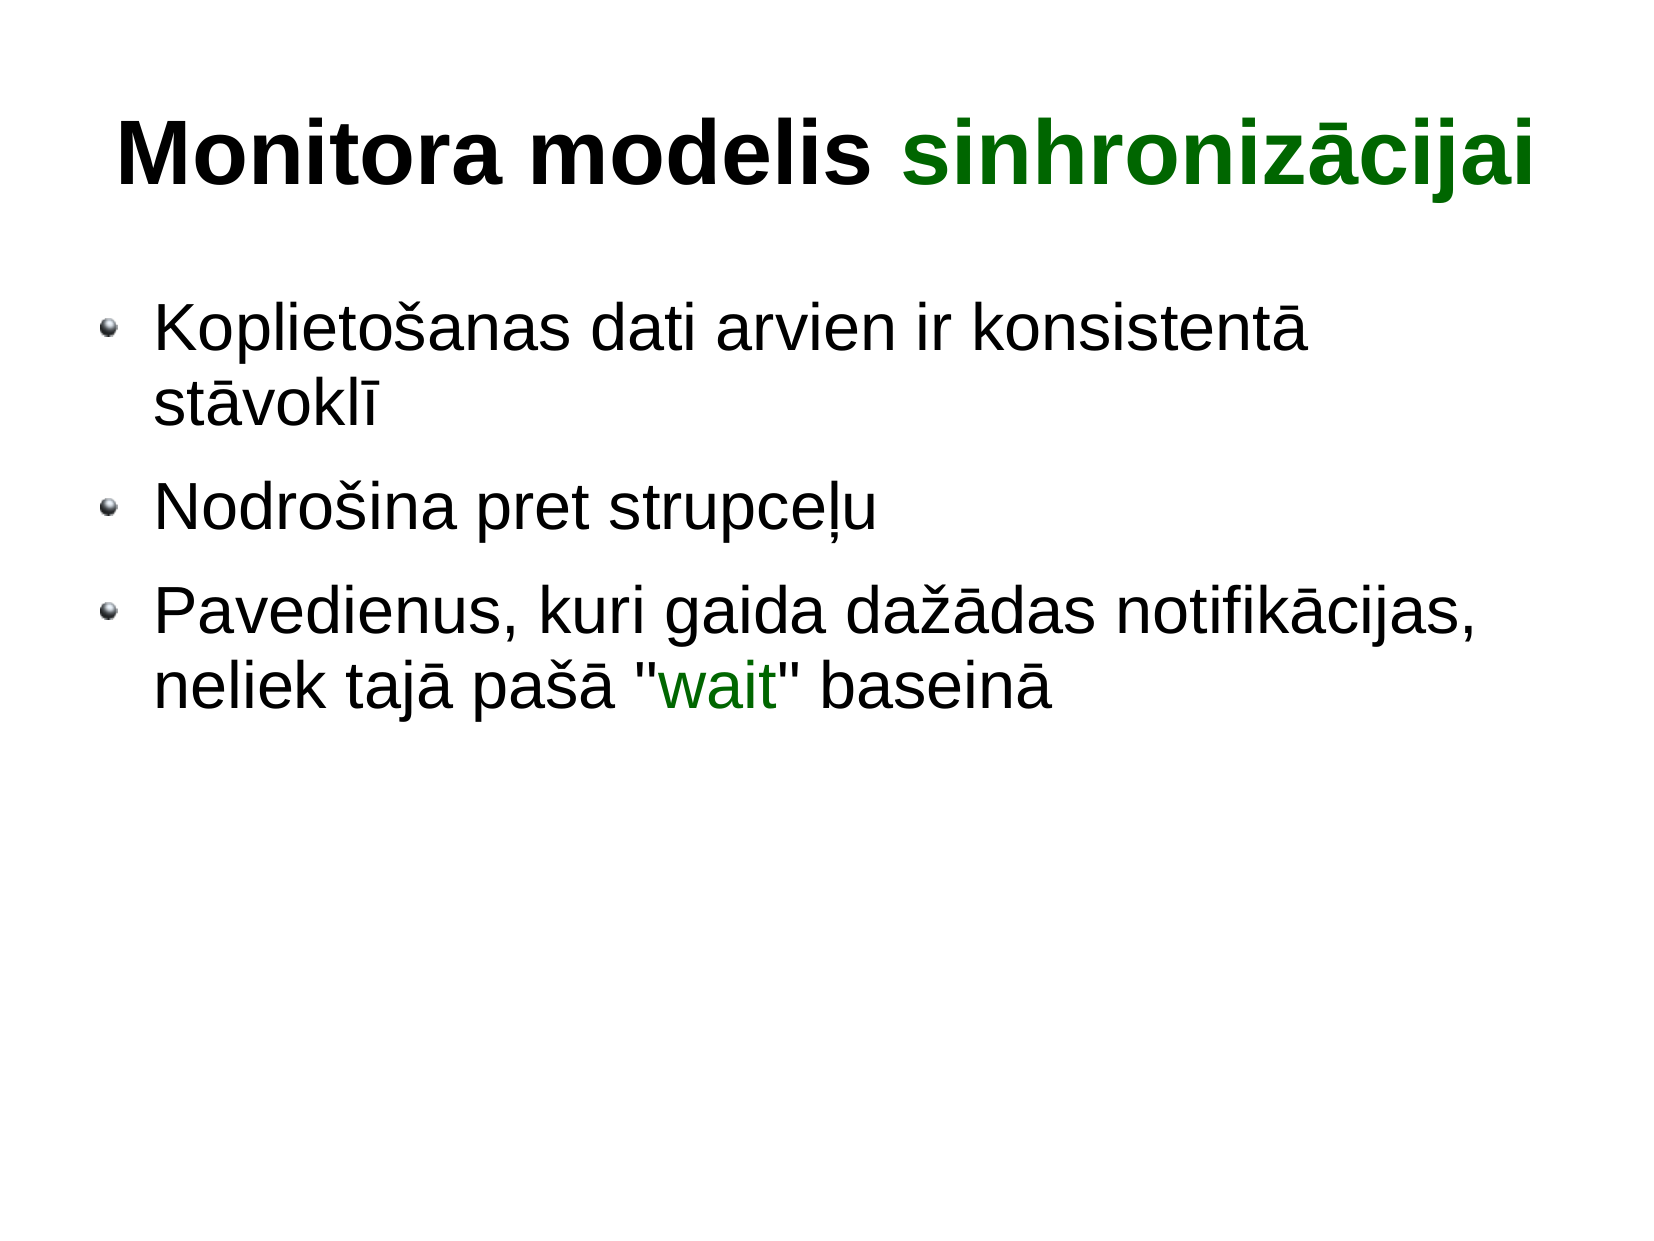

# Monitora modelis sinhronizācijai
Koplietošanas dati arvien ir konsistentā stāvoklī
Nodrošina pret strupceļu
Pavedienus, kuri gaida dažādas notifikācijas, neliek tajā pašā "wait" baseinā